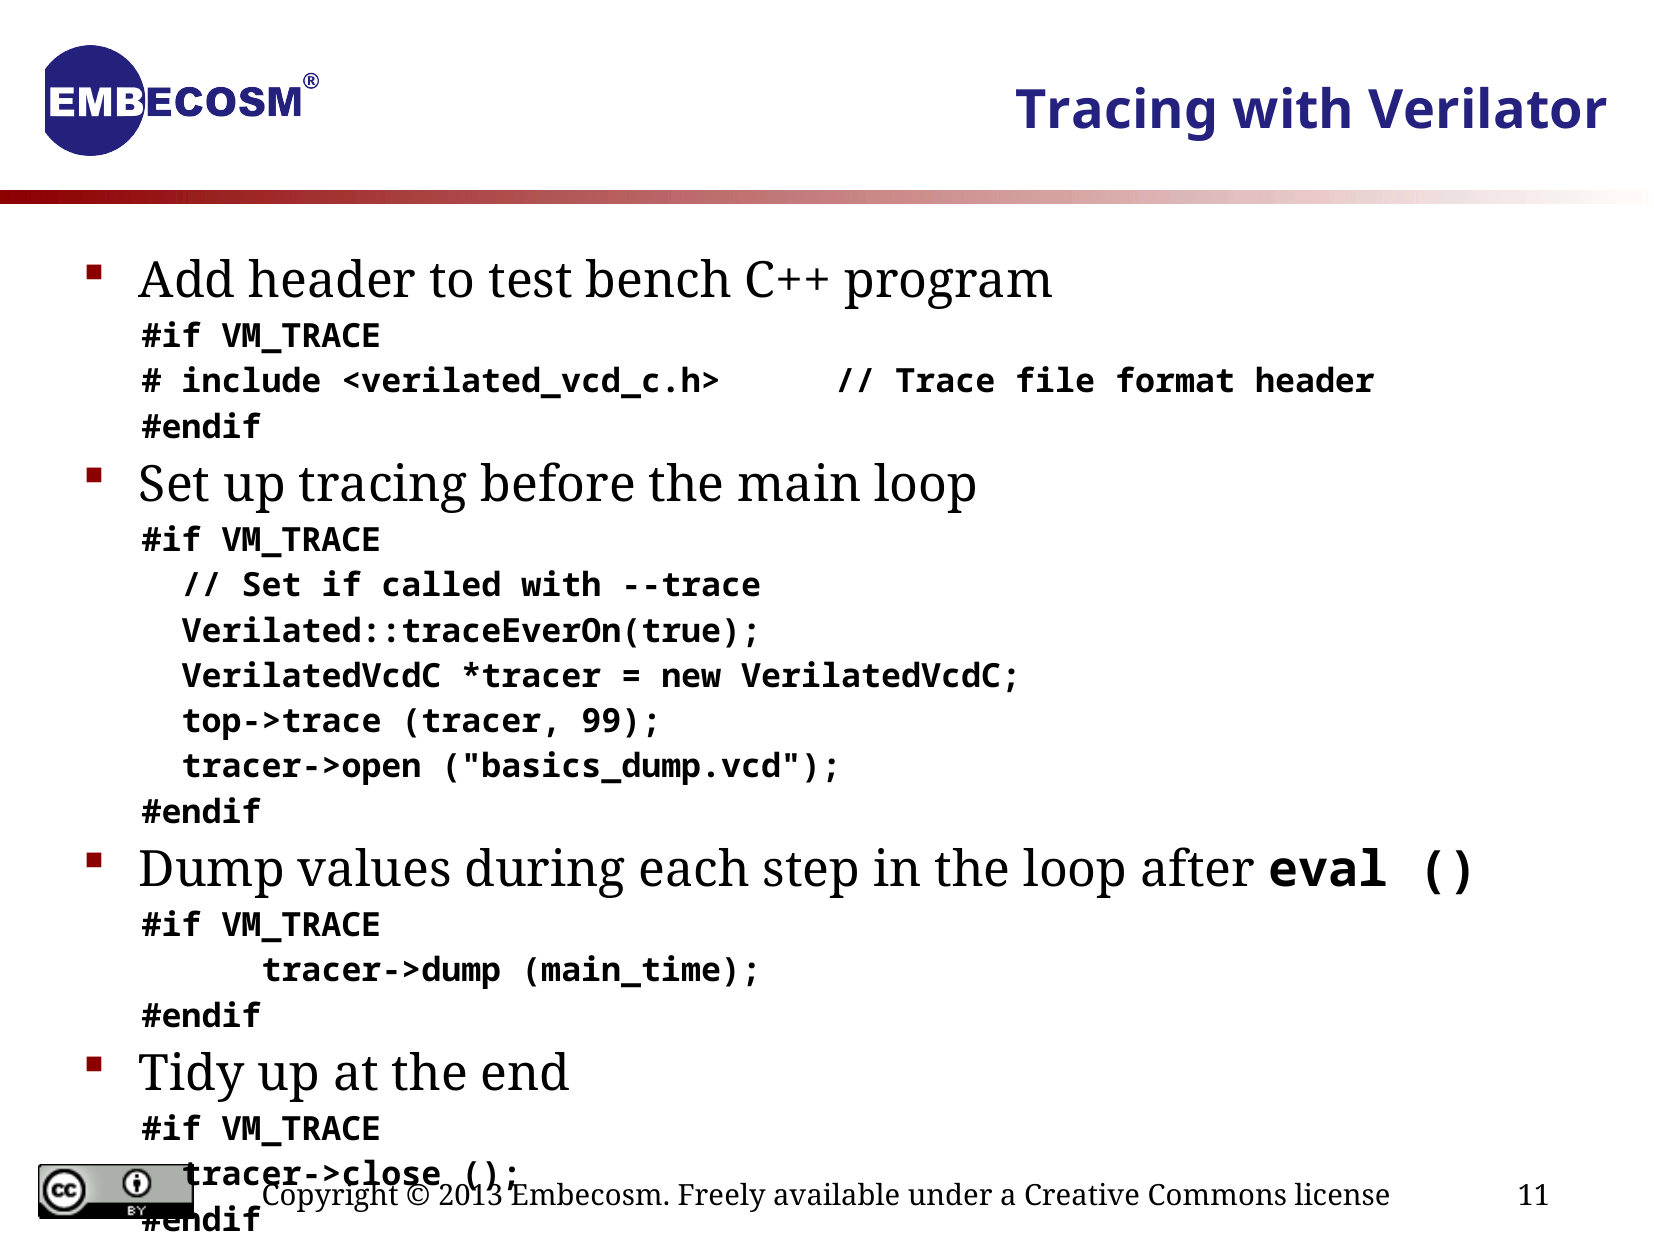

# Tracing with Verilator
Add header to test bench C++ program
#if VM_TRACE
# include <verilated_vcd_c.h>	// Trace file format header
#endif
Set up tracing before the main loop
#if VM_TRACE
 // Set if called with --trace
 Verilated::traceEverOn(true);
 VerilatedVcdC *tracer = new VerilatedVcdC;
 top->trace (tracer, 99);
 tracer->open ("basics_dump.vcd");
#endif
Dump values during each step in the loop after eval ()
#if VM_TRACE
 tracer->dump (main_time);
#endif
Tidy up at the end
#if VM_TRACE
 tracer->close ();
#endif
Copyright © 2013 Embecosm. Freely available under a Creative Commons license
11